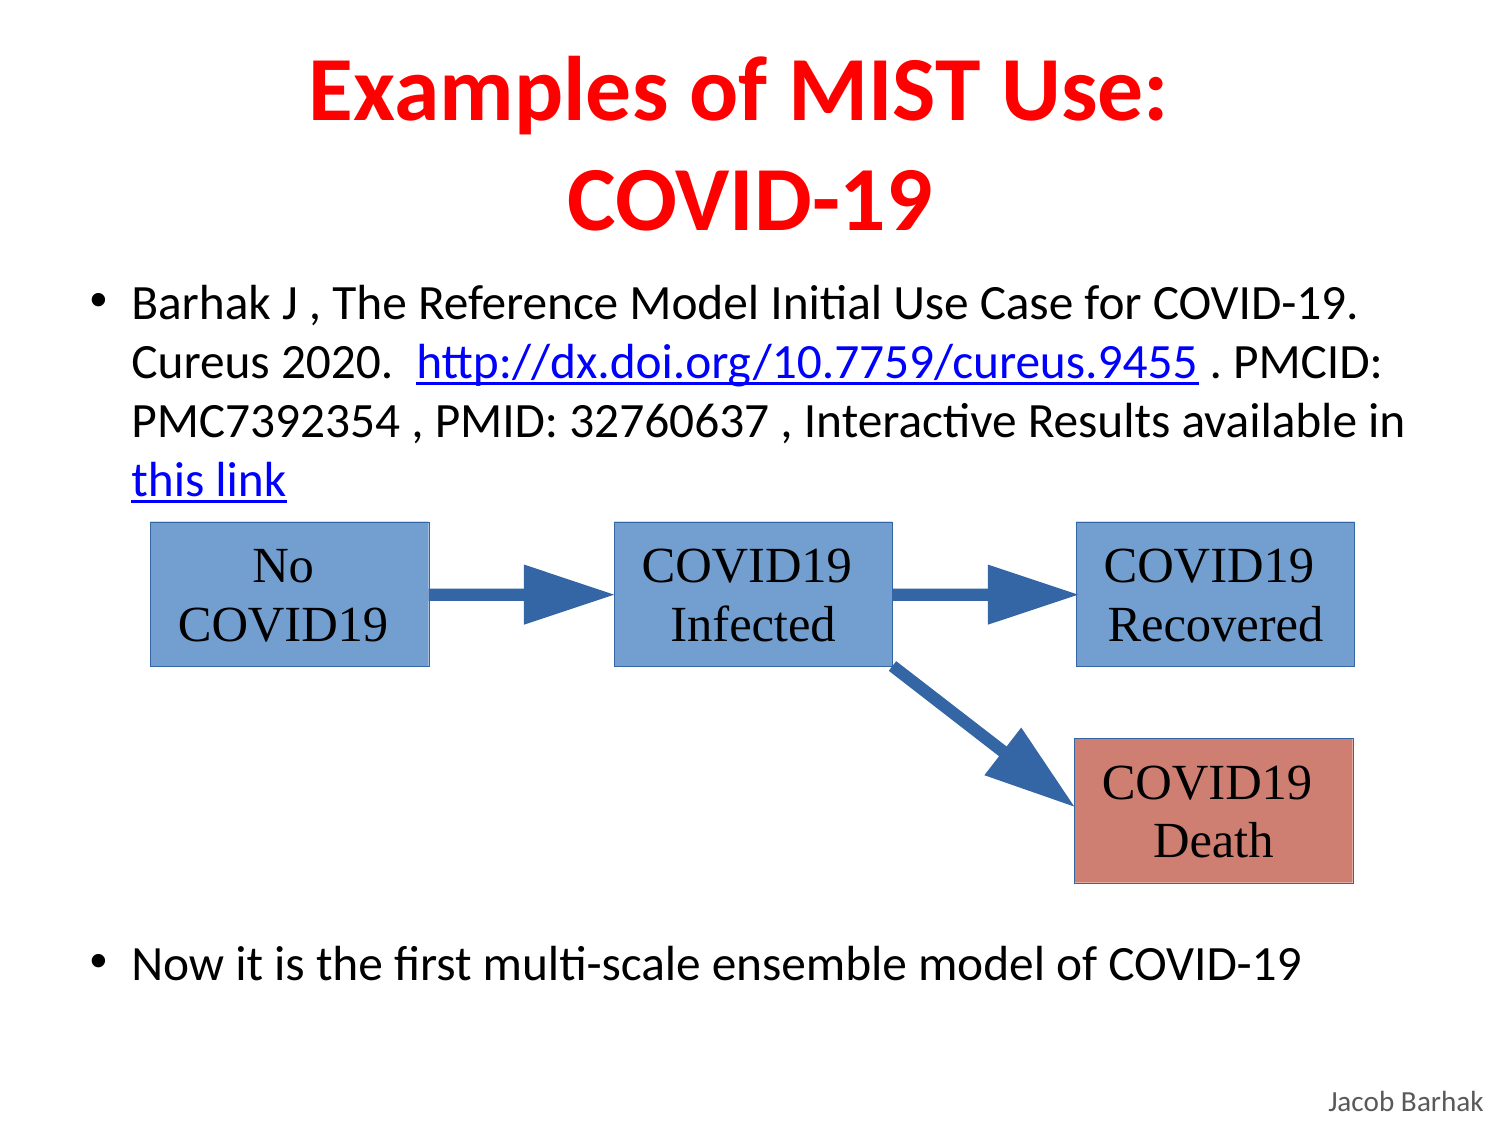

Examples of MIST Use:
COVID-19
Barhak J , The Reference Model Initial Use Case for COVID-19. Cureus 2020. http://dx.doi.org/10.7759/cureus.9455 . PMCID: PMC7392354 , PMID: 32760637 , Interactive Results available in this link
Now it is the first multi-scale ensemble model of COVID-19